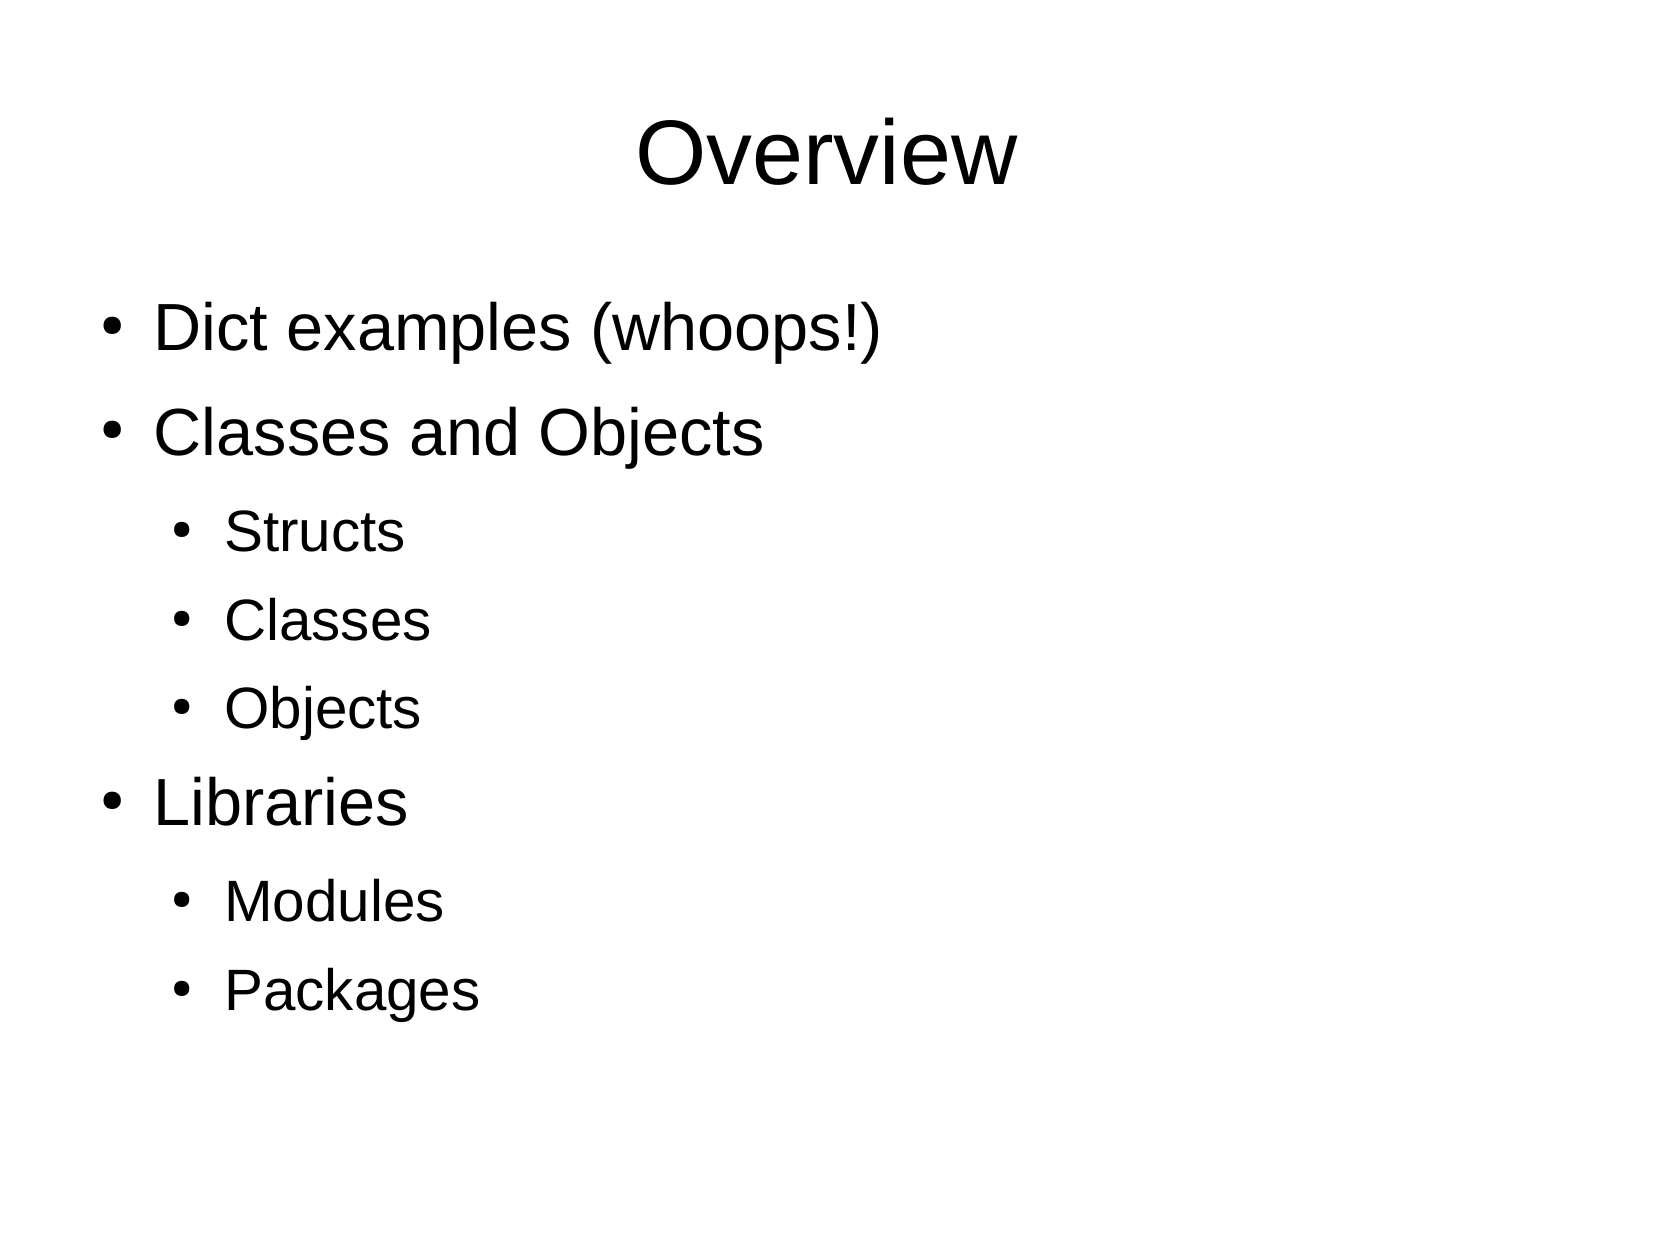

# Overview
Dict examples (whoops!)
Classes and Objects
Structs
Classes
Objects
Libraries
Modules
Packages